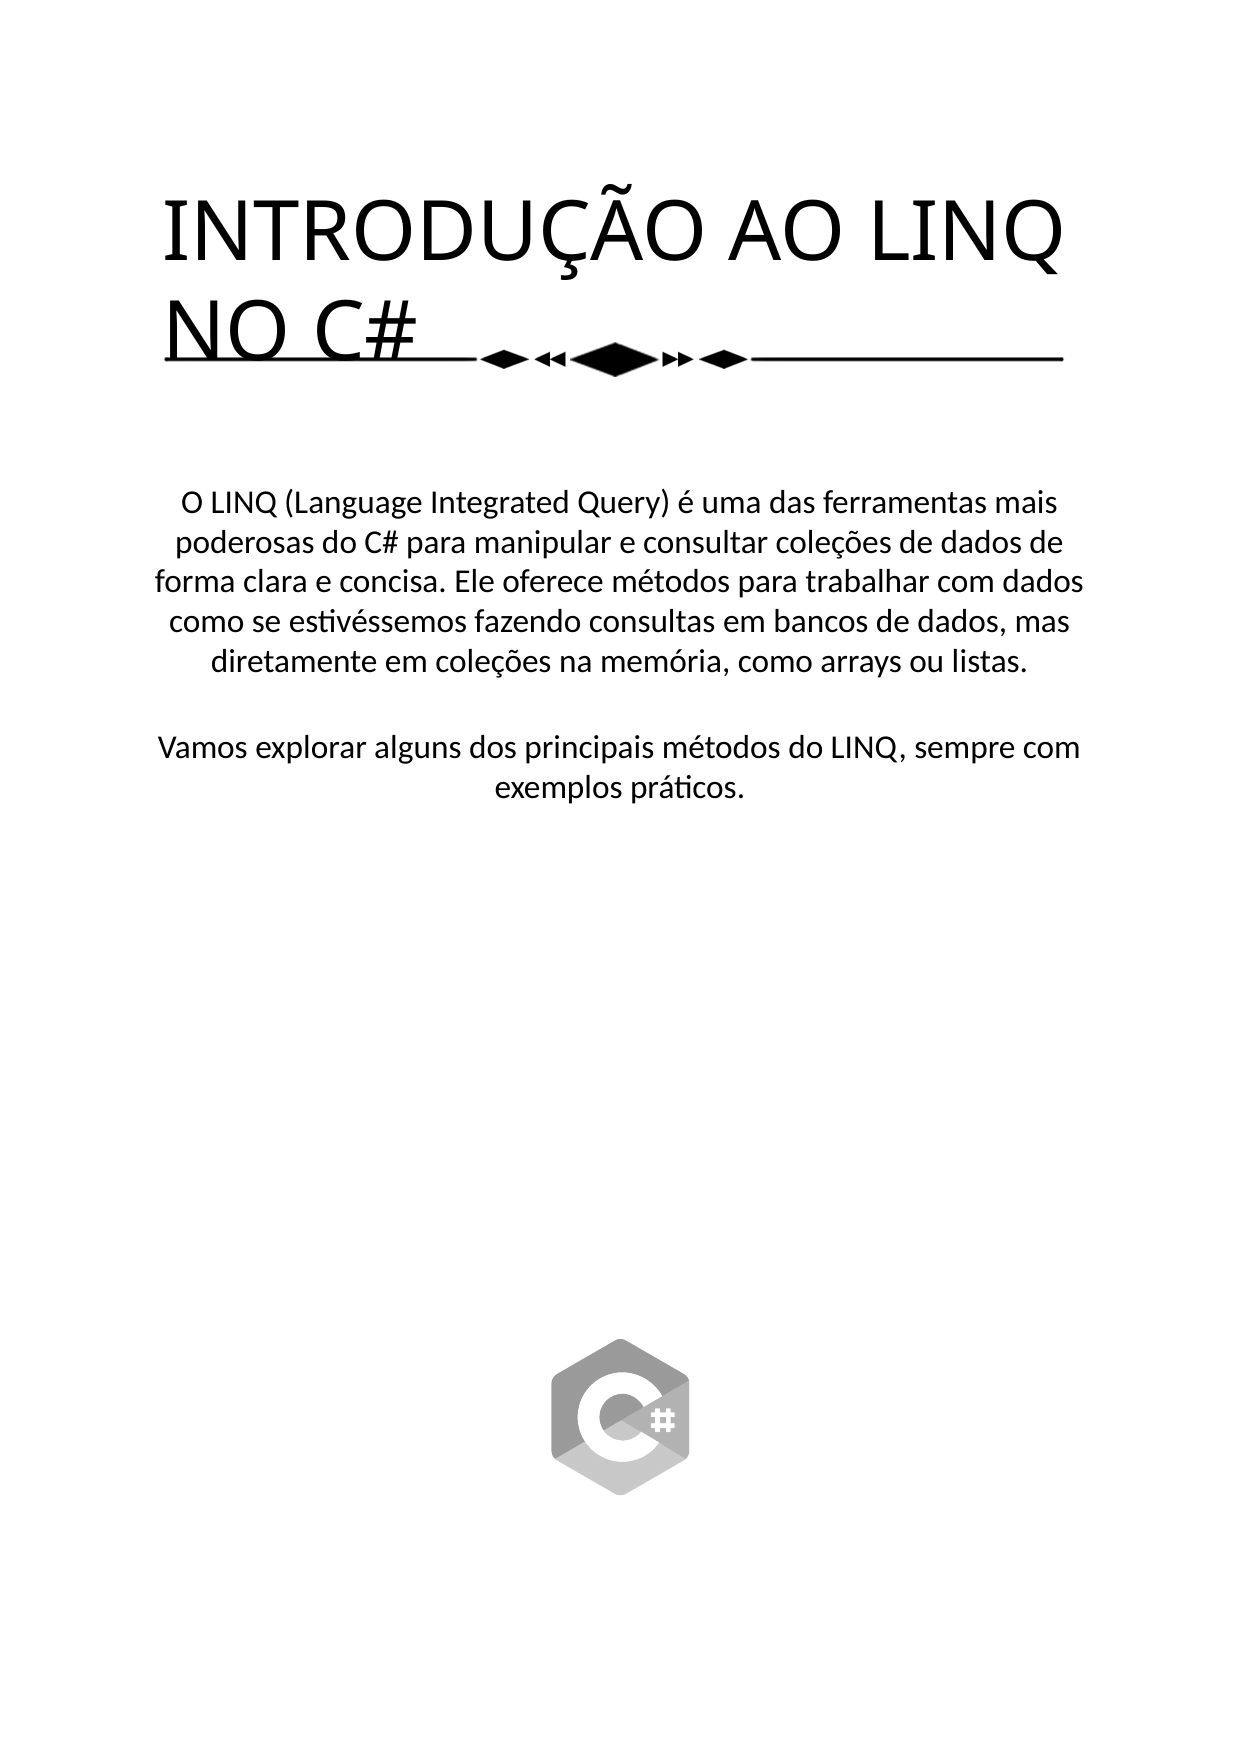

INTRODUÇÃO AO LINQ NO C#
O LINQ (Language Integrated Query) é uma das ferramentas mais poderosas do C# para manipular e consultar coleções de dados de forma clara e concisa. Ele oferece métodos para trabalhar com dados como se estivéssemos fazendo consultas em bancos de dados, mas diretamente em coleções na memória, como arrays ou listas.
Vamos explorar alguns dos principais métodos do LINQ, sempre com exemplos práticos.